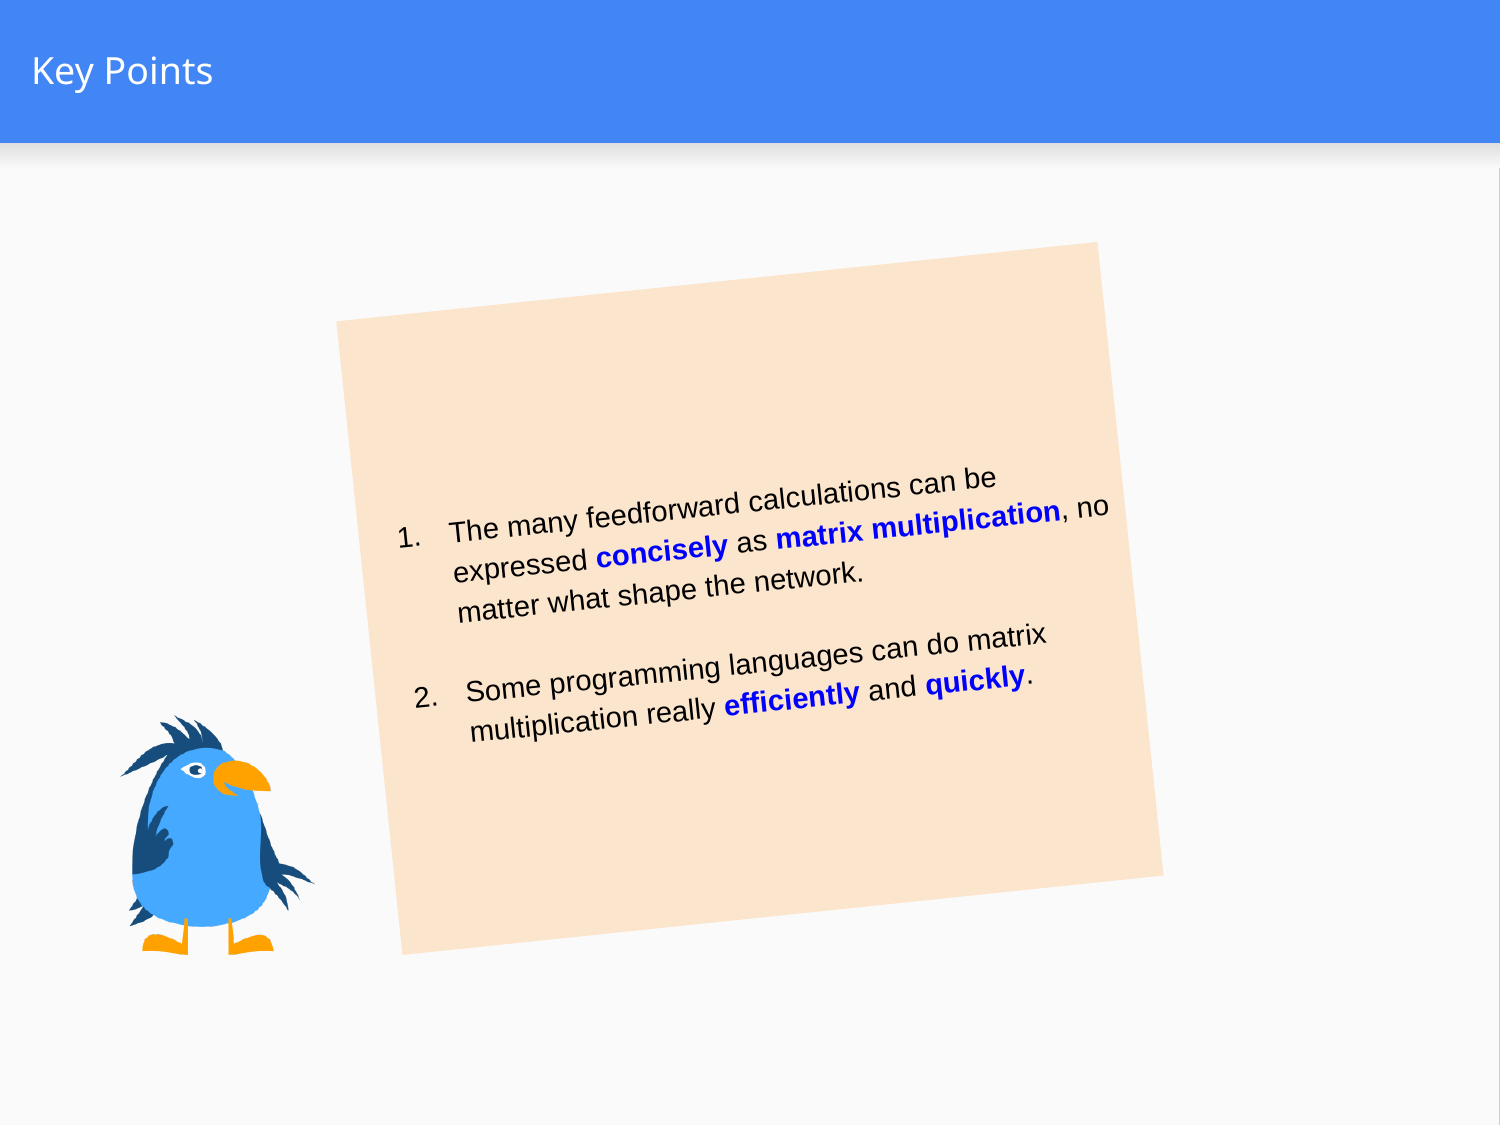

# Key Points
The many feedforward calculations can be expressed concisely as matrix multiplication, no matter what shape the network.
Some programming languages can do matrix multiplication really efficiently and quickly.